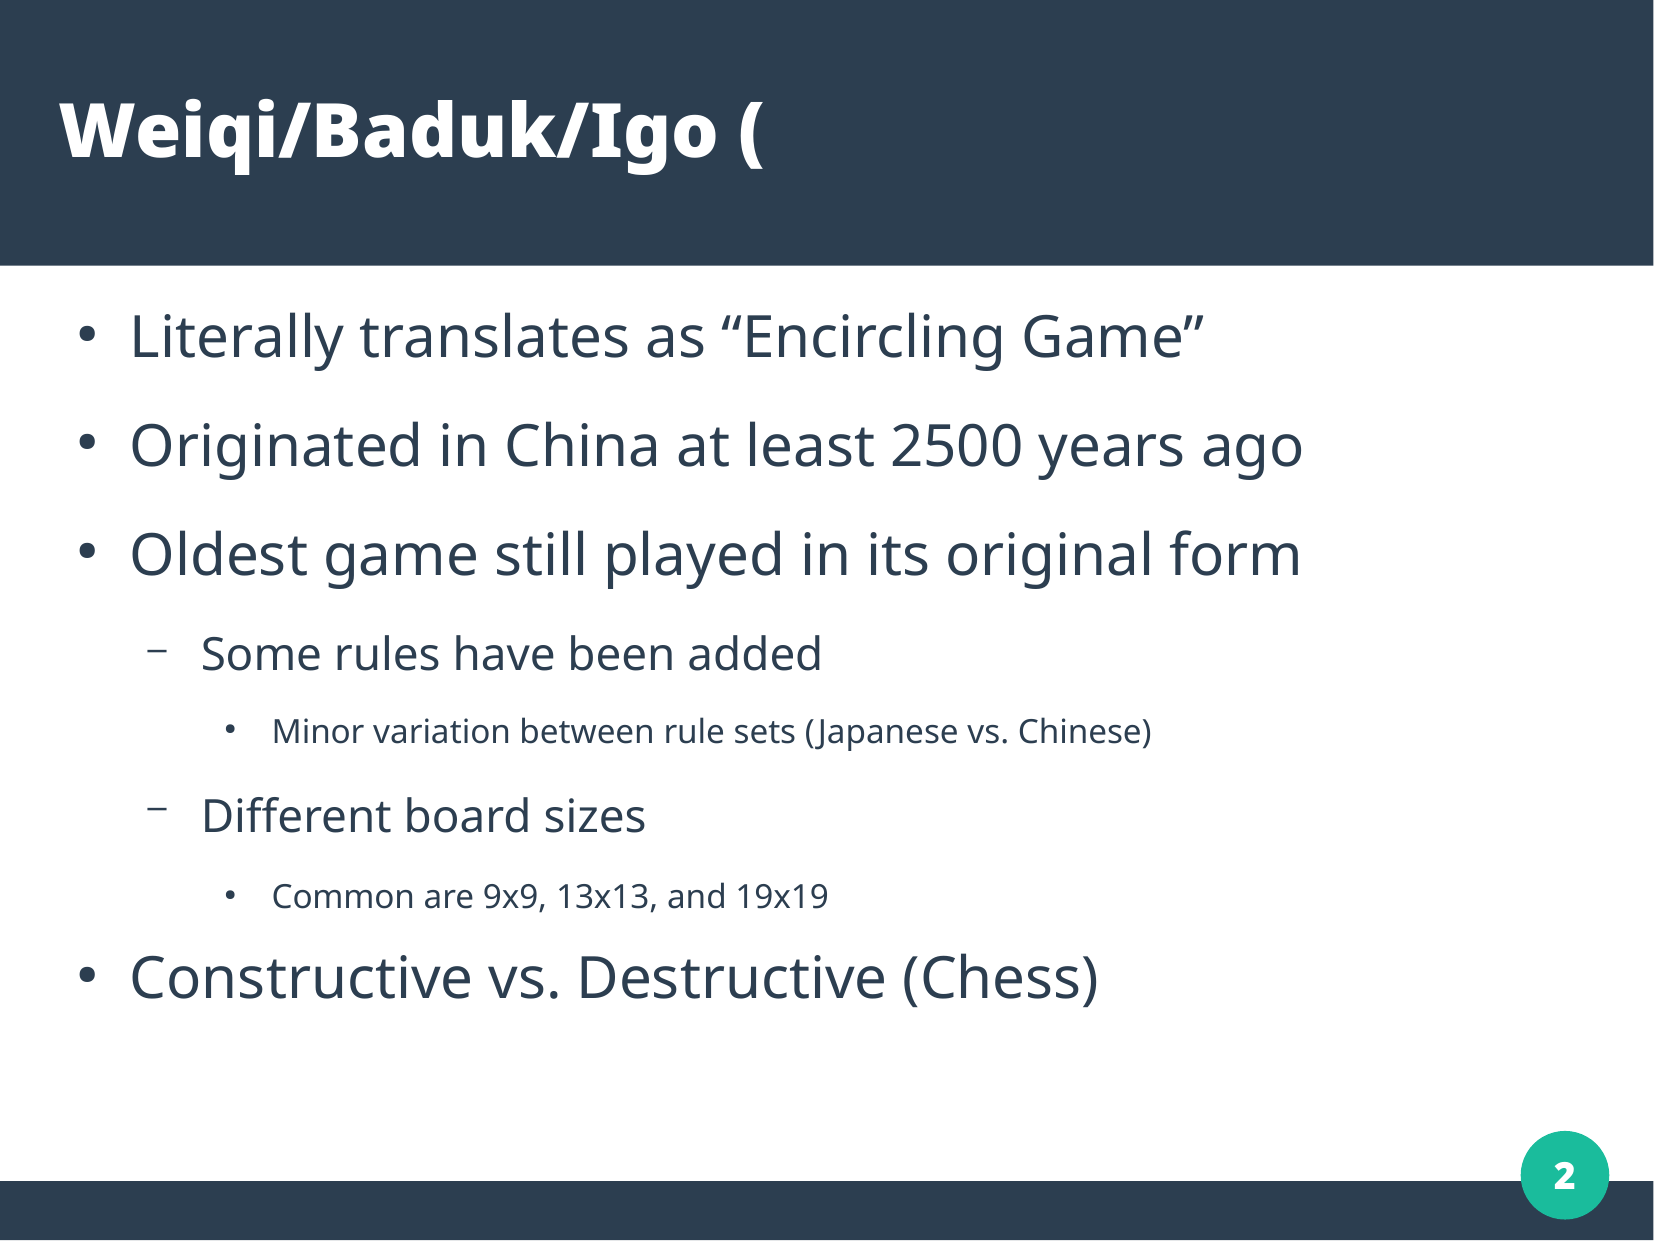

# Weiqi/Baduk/Igo (
Literally translates as “Encircling Game”
Originated in China at least 2500 years ago
Oldest game still played in its original form
Some rules have been added
Minor variation between rule sets (Japanese vs. Chinese)
Different board sizes
Common are 9x9, 13x13, and 19x19
Constructive vs. Destructive (Chess)
2